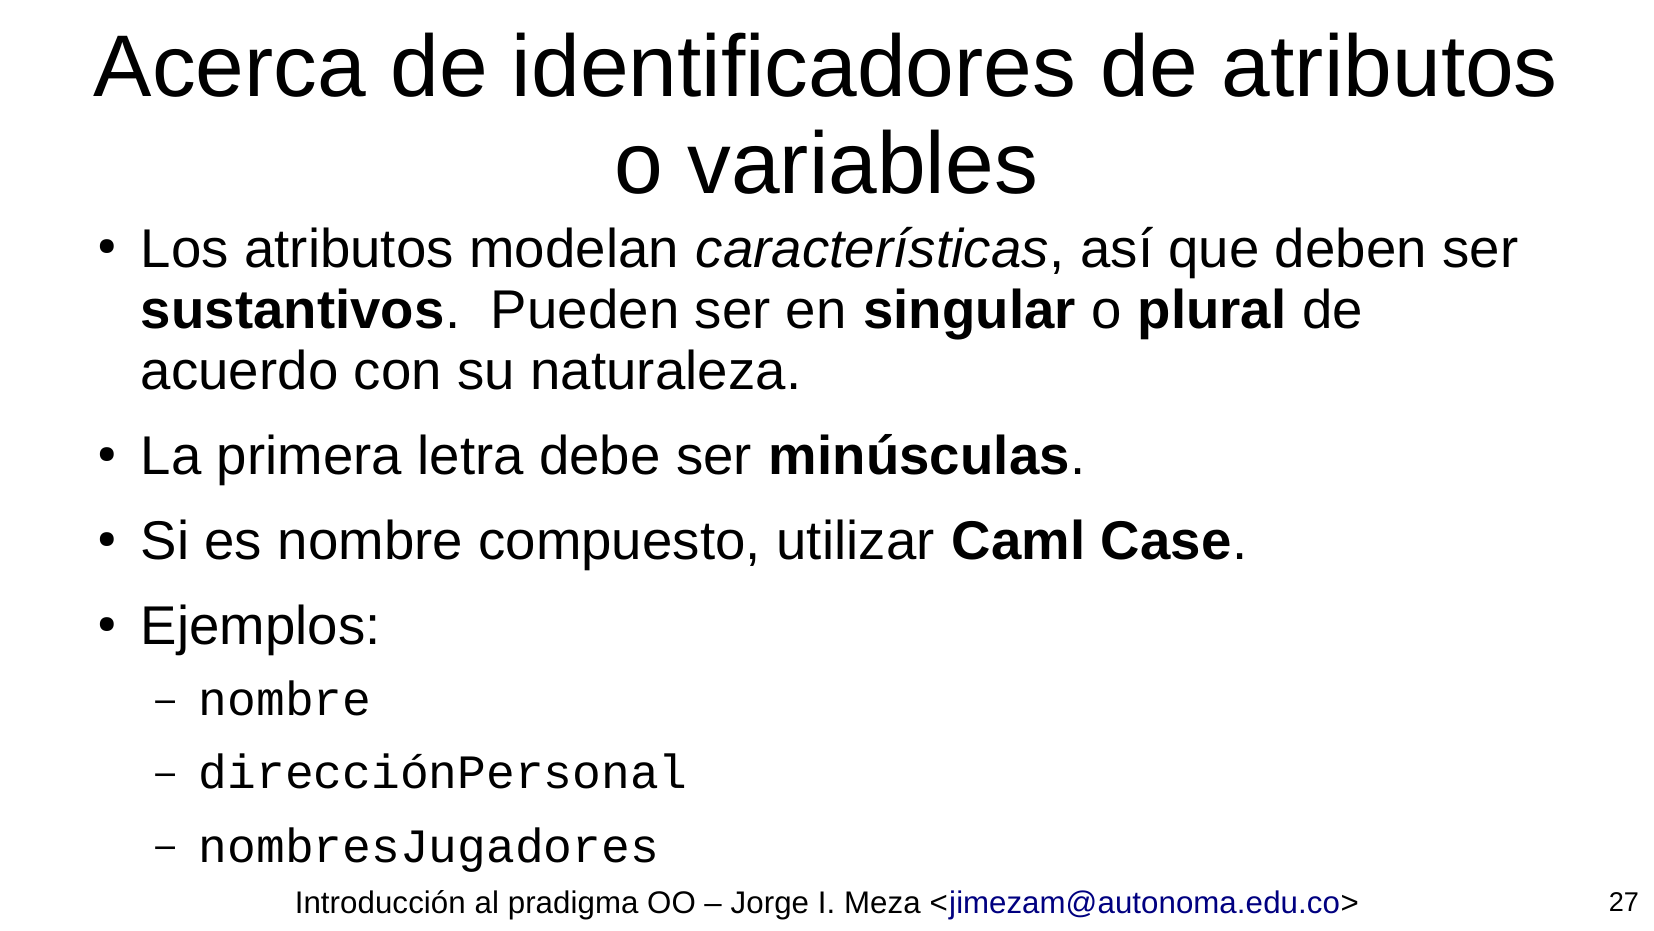

# Acerca de identificadores de atributos o variables
Los atributos modelan características, así que deben ser sustantivos. Pueden ser en singular o plural de acuerdo con su naturaleza.
La primera letra debe ser minúsculas.
Si es nombre compuesto, utilizar Caml Case.
Ejemplos:
nombre
direcciónPersonal
nombresJugadores